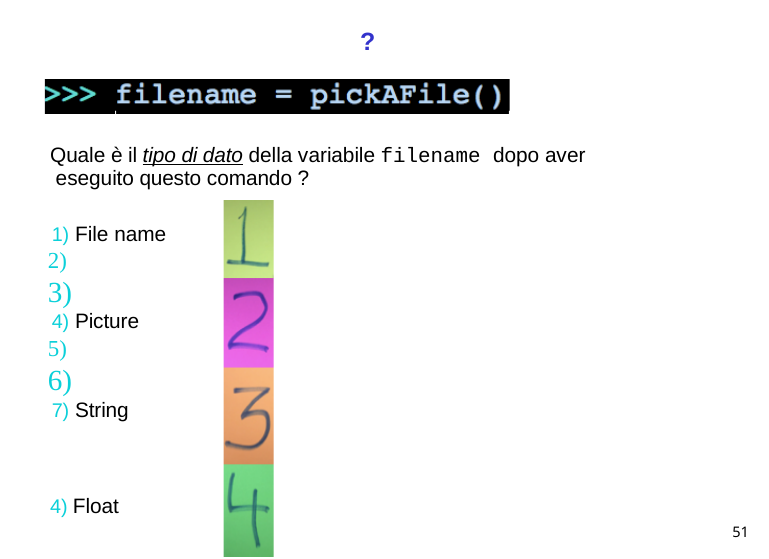

?
Quale è il tipo di dato della variabile filename dopo aver eseguito questo comando ?
File name
Picture
String
4) Float
51